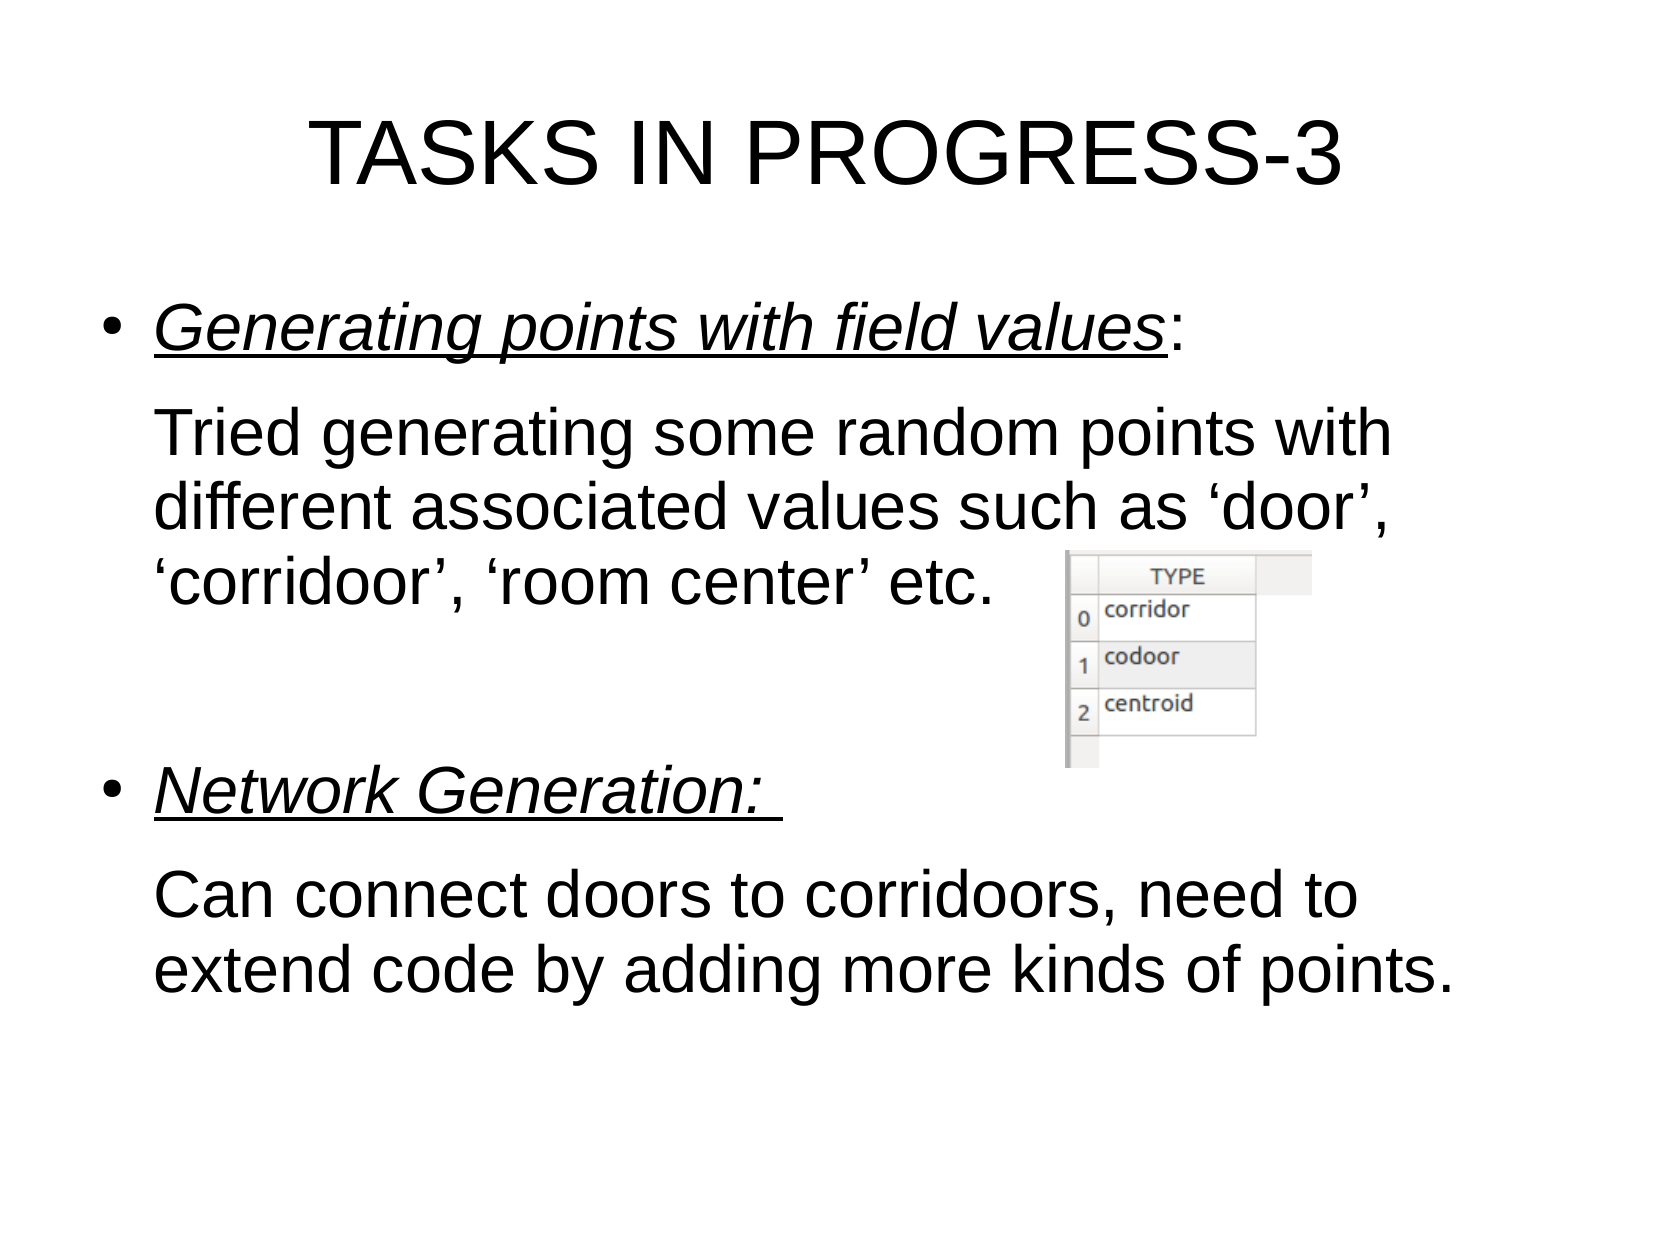

# TASKS IN PROGRESS-3
Generating points with field values:
Tried generating some random points with different associated values such as ‘door’, ‘corridoor’, ‘room center’ etc.
Network Generation:
Can connect doors to corridoors, need to extend code by adding more kinds of points.